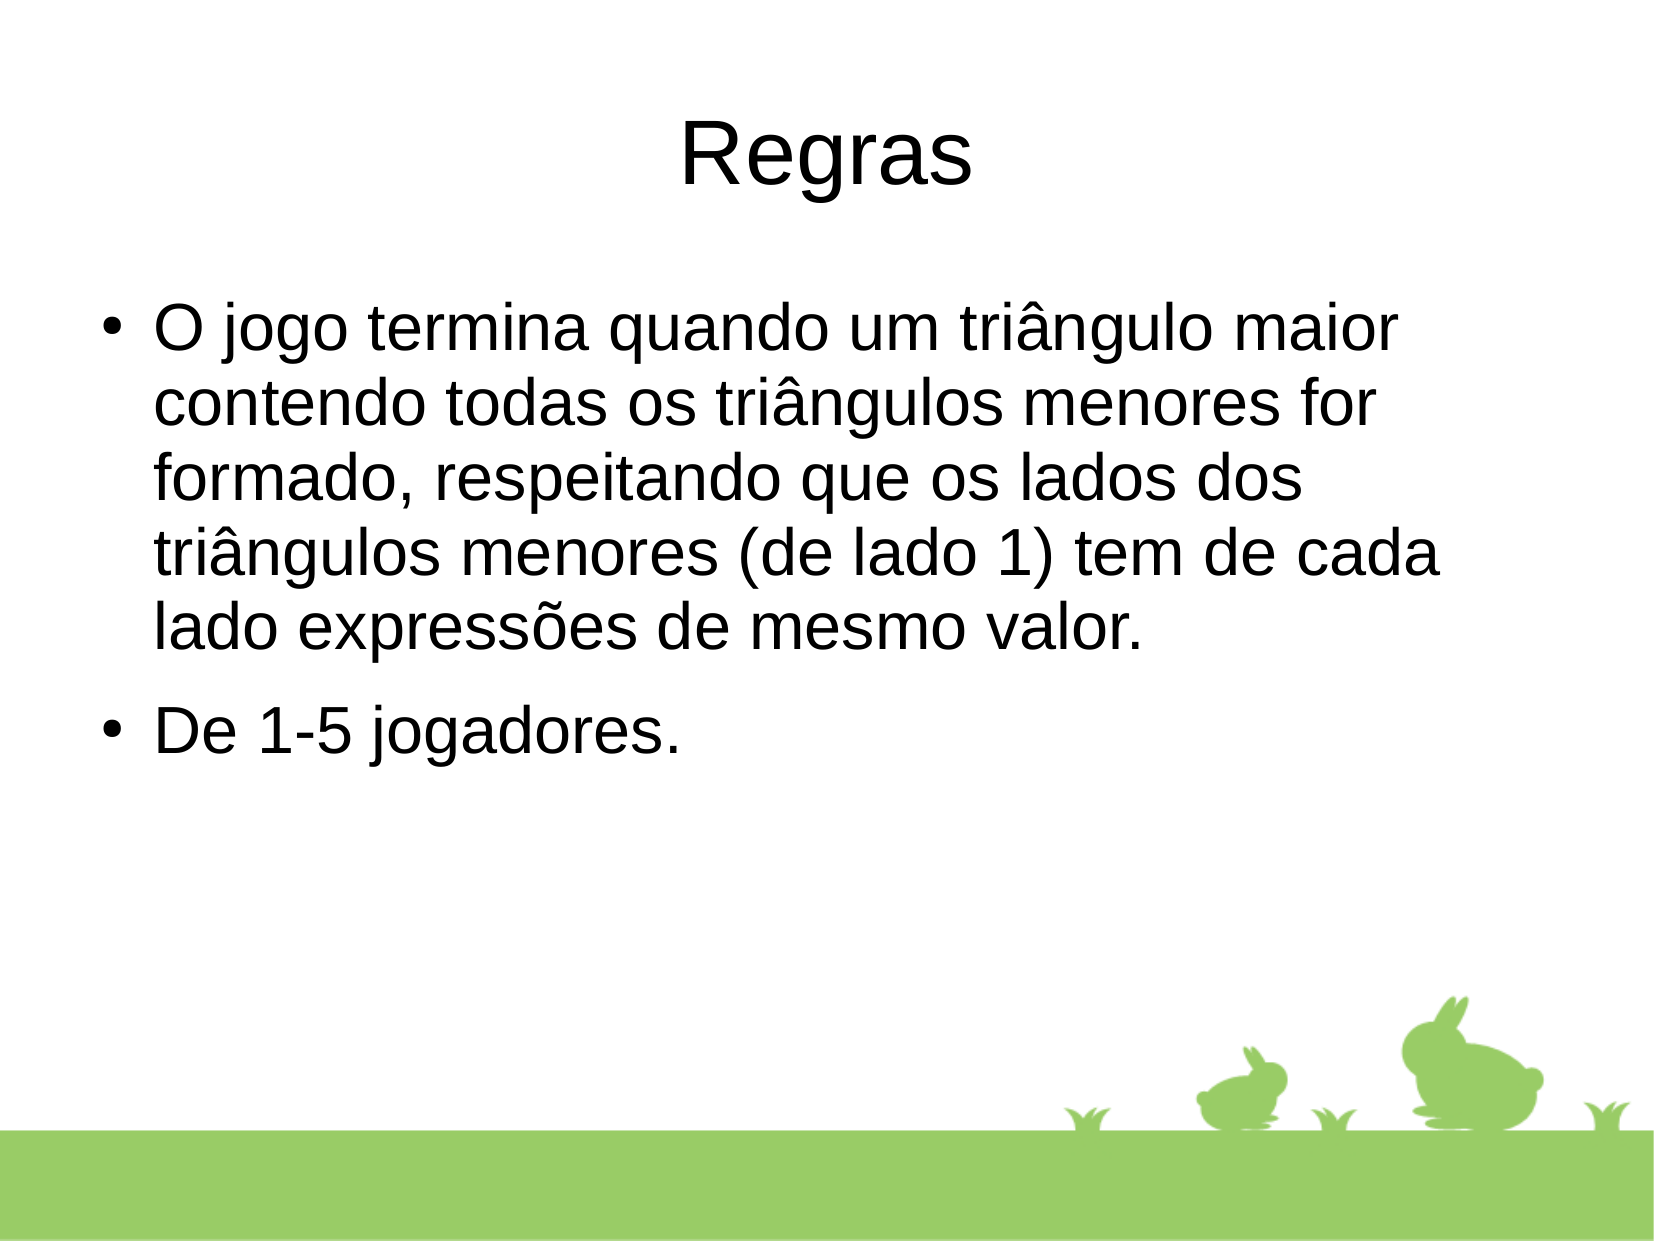

# Regras
O jogo termina quando um triângulo maior contendo todas os triângulos menores for formado, respeitando que os lados dos triângulos menores (de lado 1) tem de cada lado expressões de mesmo valor.
De 1-5 jogadores.